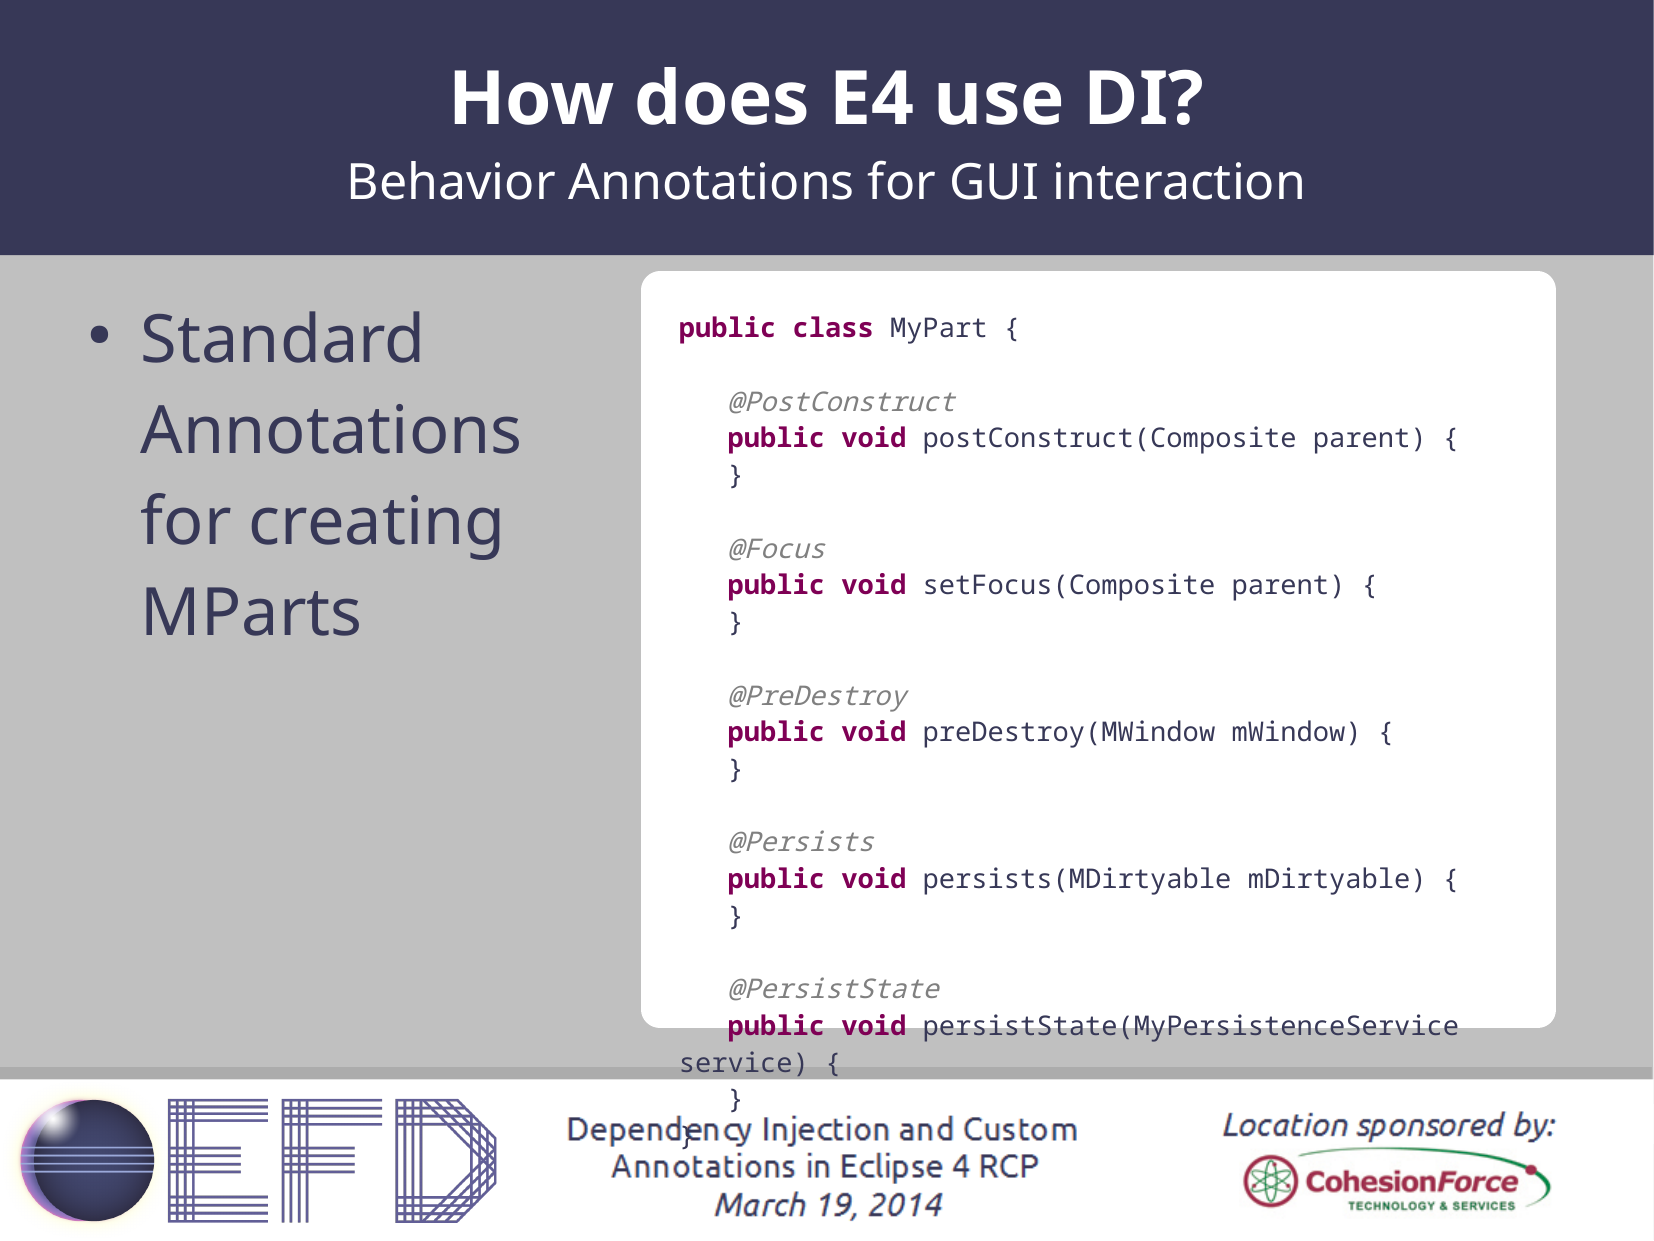

# How does E4 use DI? Behavior Annotations for GUI interaction
public class MyPart {
 @PostConstruct
 public void postConstruct(Composite parent) {
 }
 @Focus
 public void setFocus(Composite parent) {
 }
 @PreDestroy
 public void preDestroy(MWindow mWindow) {
 }
 @Persists
 public void persists(MDirtyable mDirtyable) {
 }
 @PersistState
 public void persistState(MyPersistenceService service) {
 }
}
Standard Annotations for creating MParts